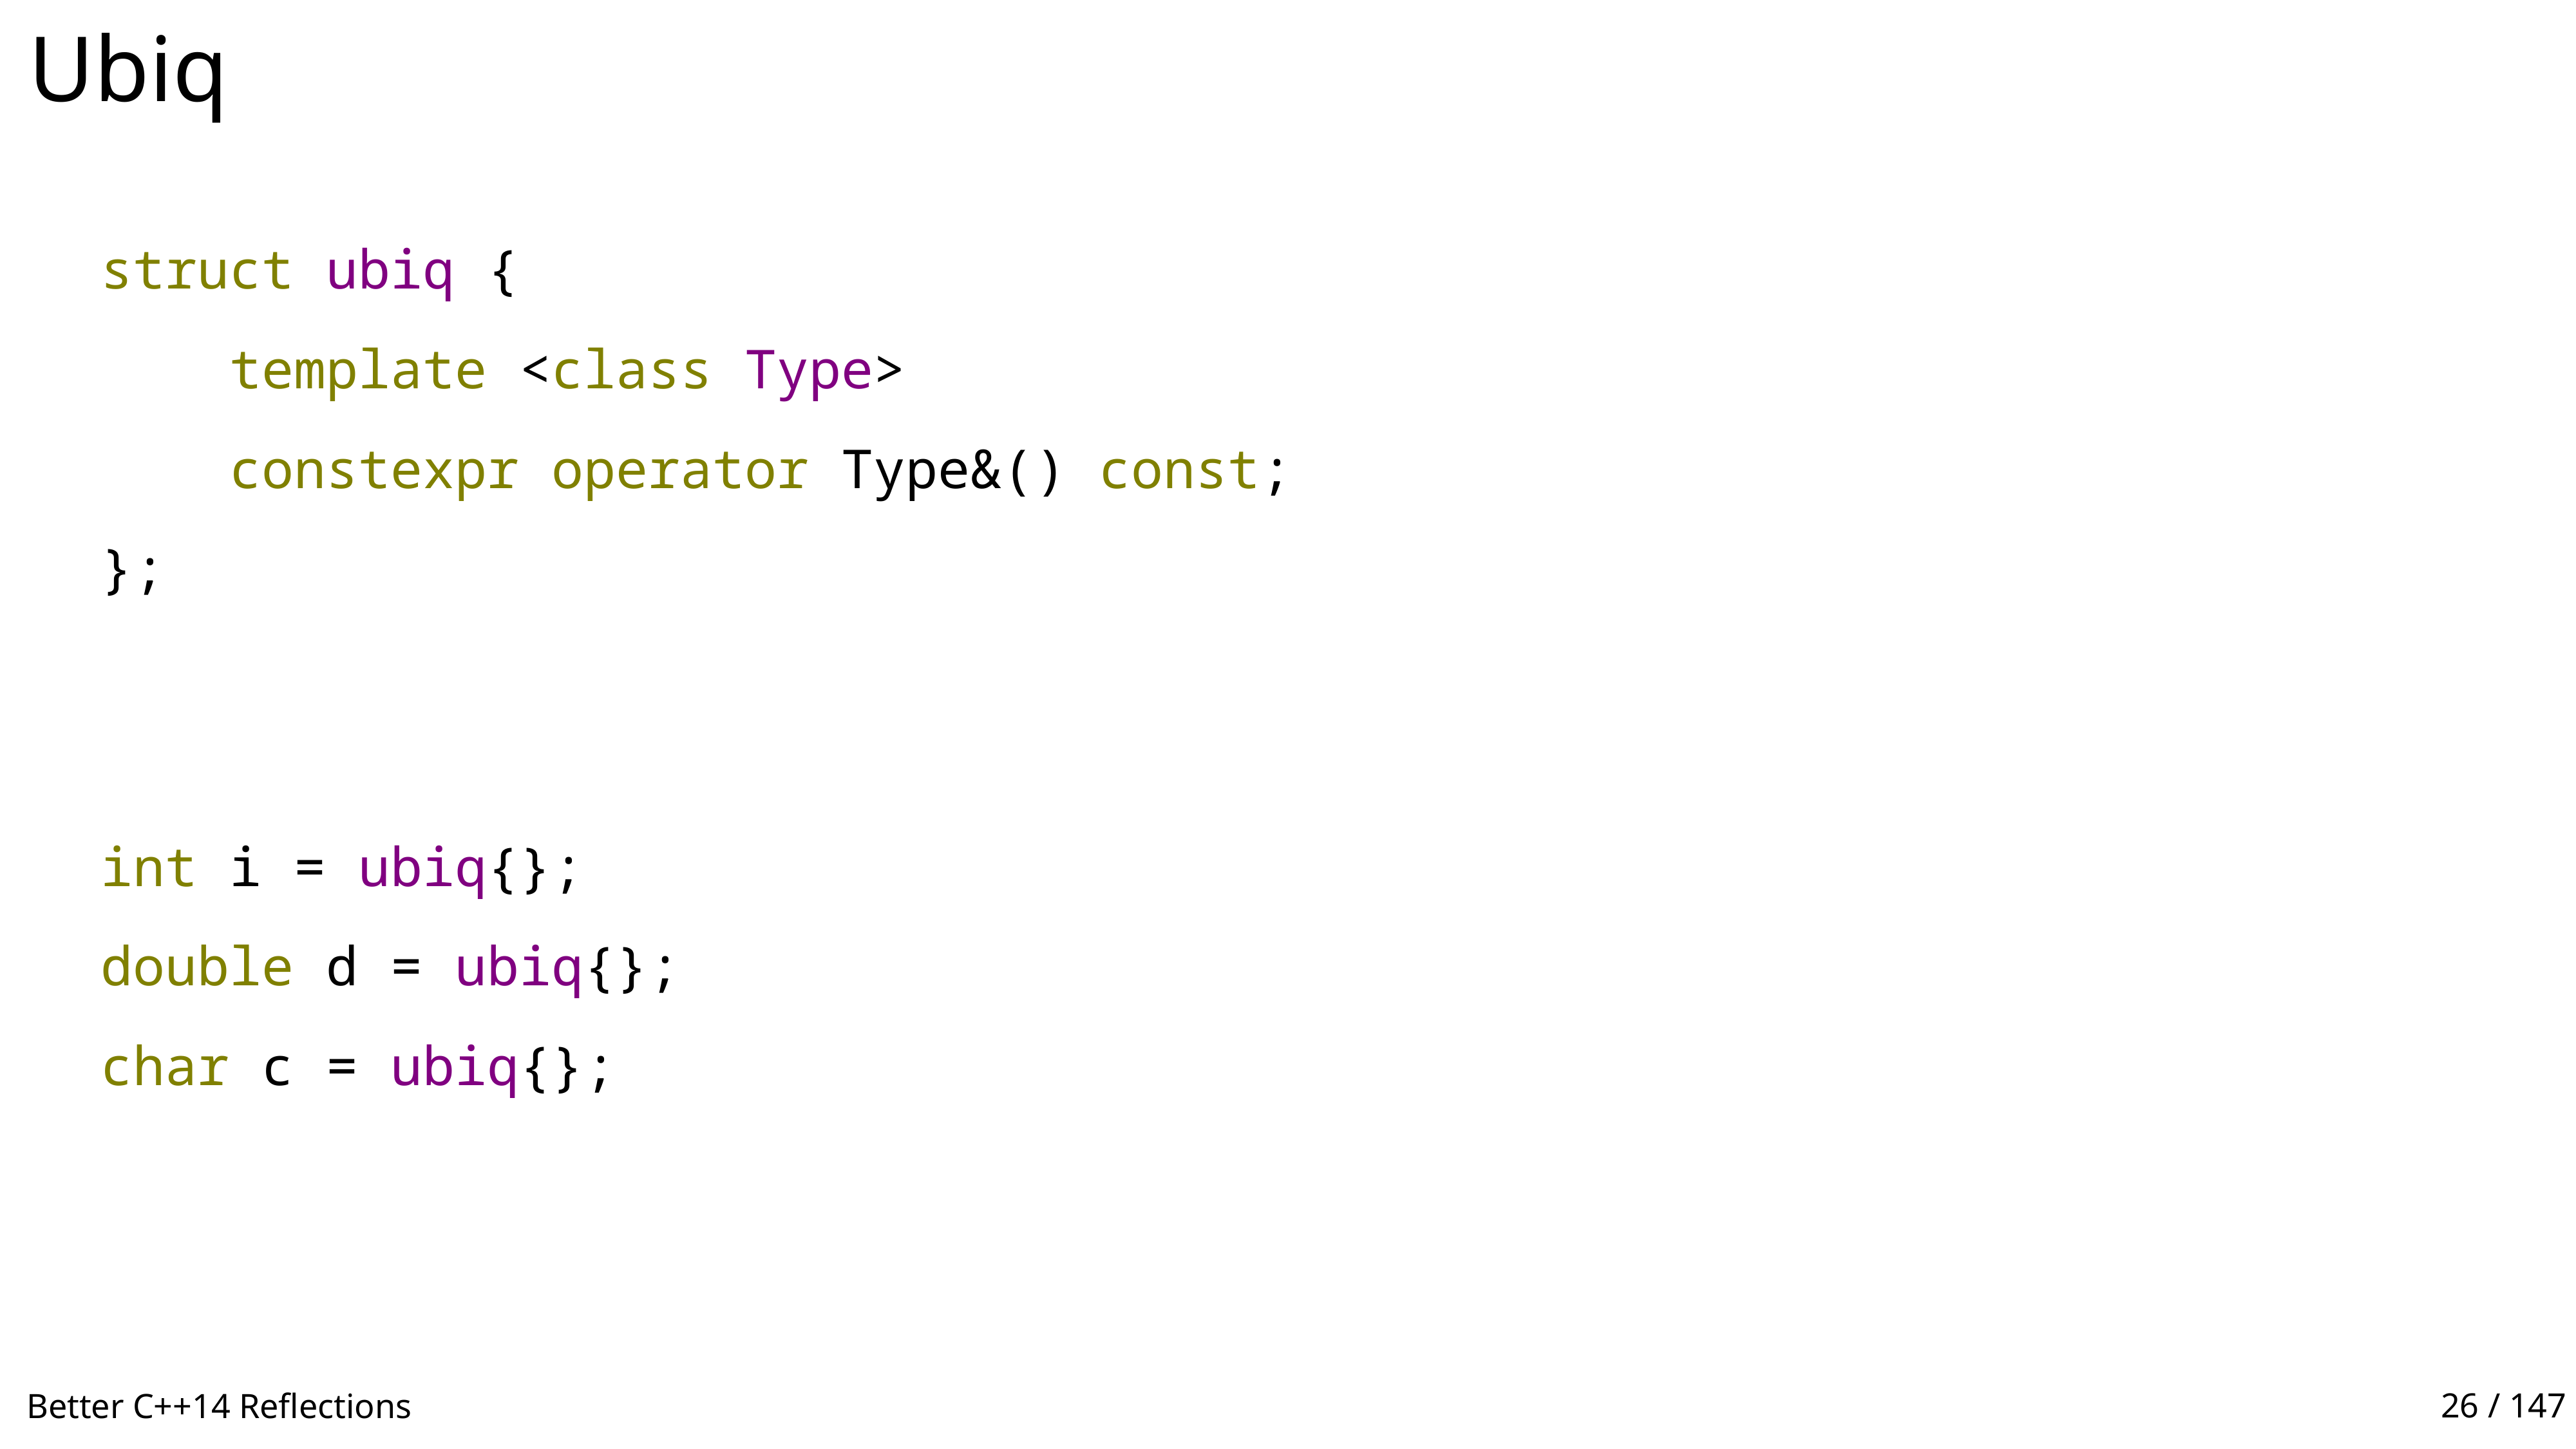

# Ubiq
struct ubiq {
 template <class Type>
 constexpr operator Type&() const;
};
int i = ubiq{};
double d = ubiq{};
char c = ubiq{};
Better C++14 Reflections